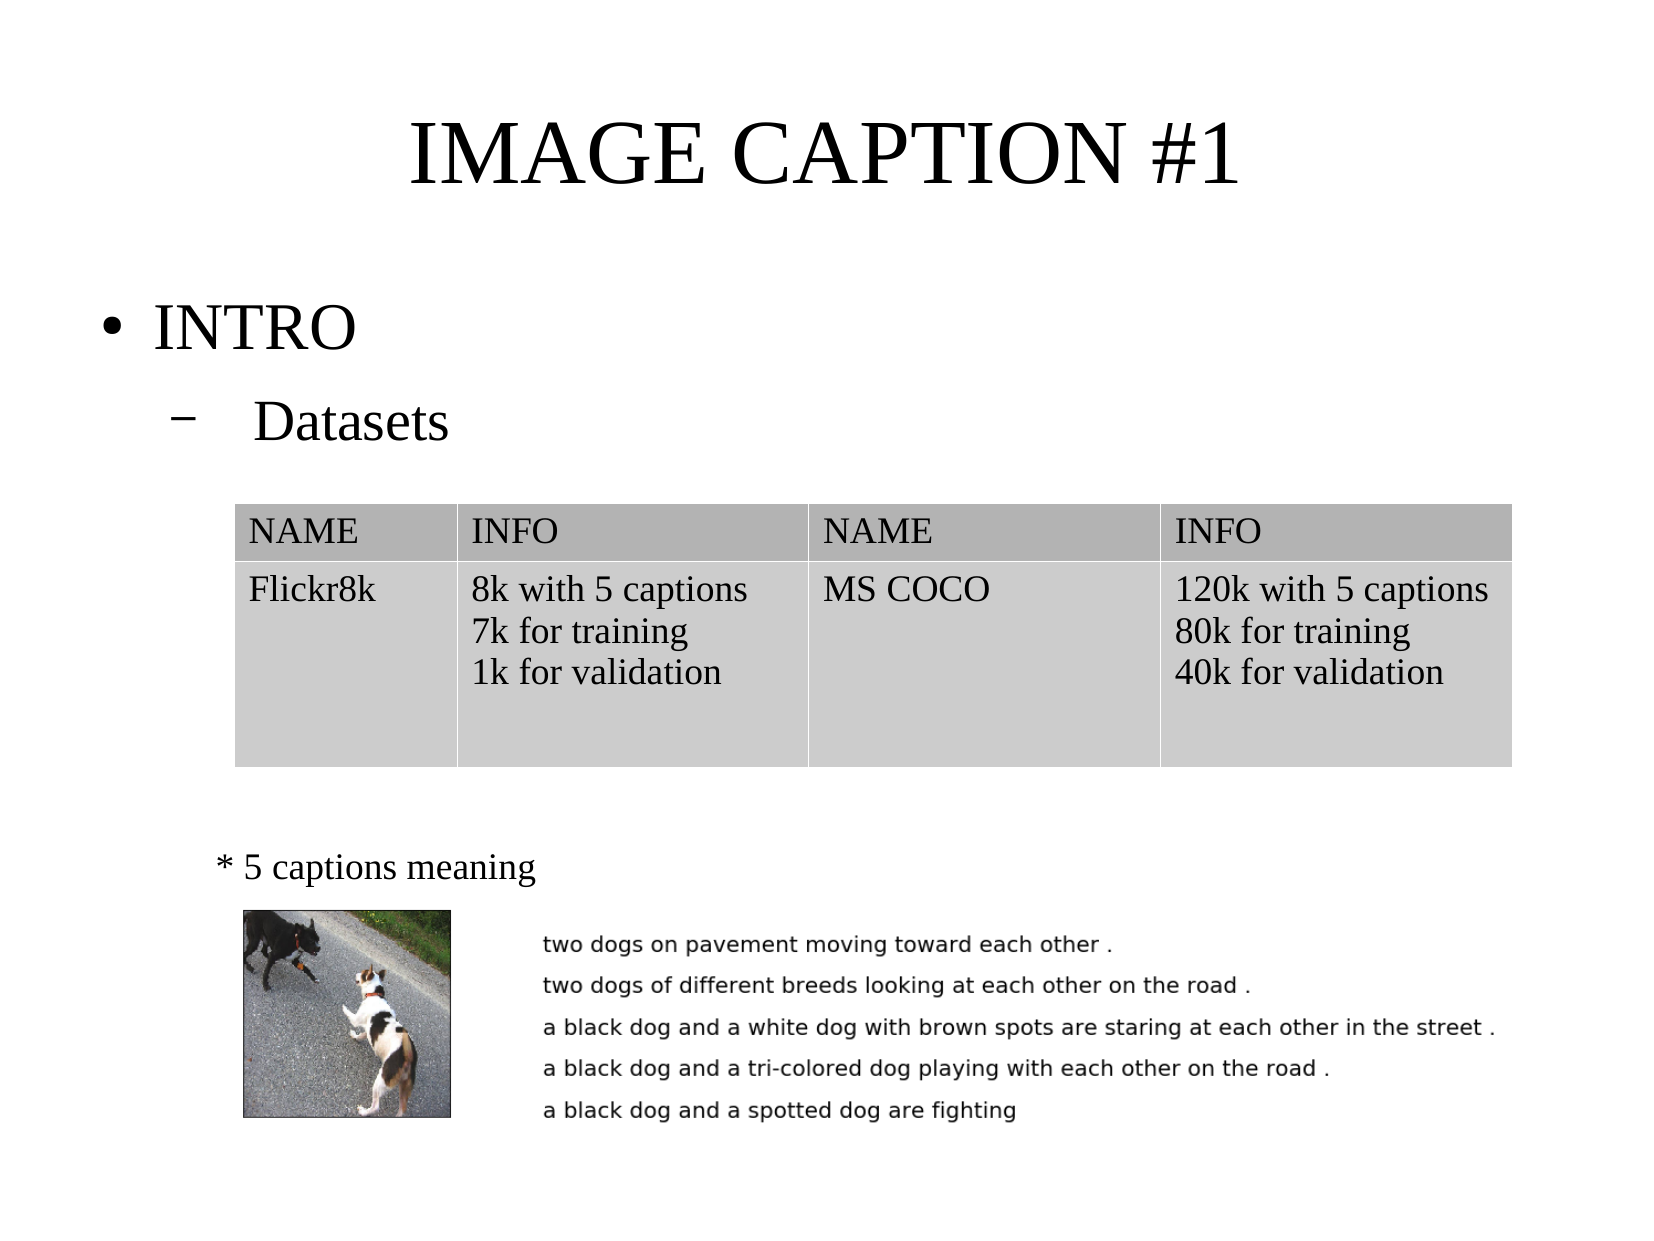

# IMAGE CAPTION #1
INTRO
 Datasets
| NAME | INFO | NAME | INFO |
| --- | --- | --- | --- |
| Flickr8k | 8k with 5 captions 7k for training 1k for validation | MS COCO | 120k with 5 captions 80k for training 40k for validation |
* 5 captions meaning